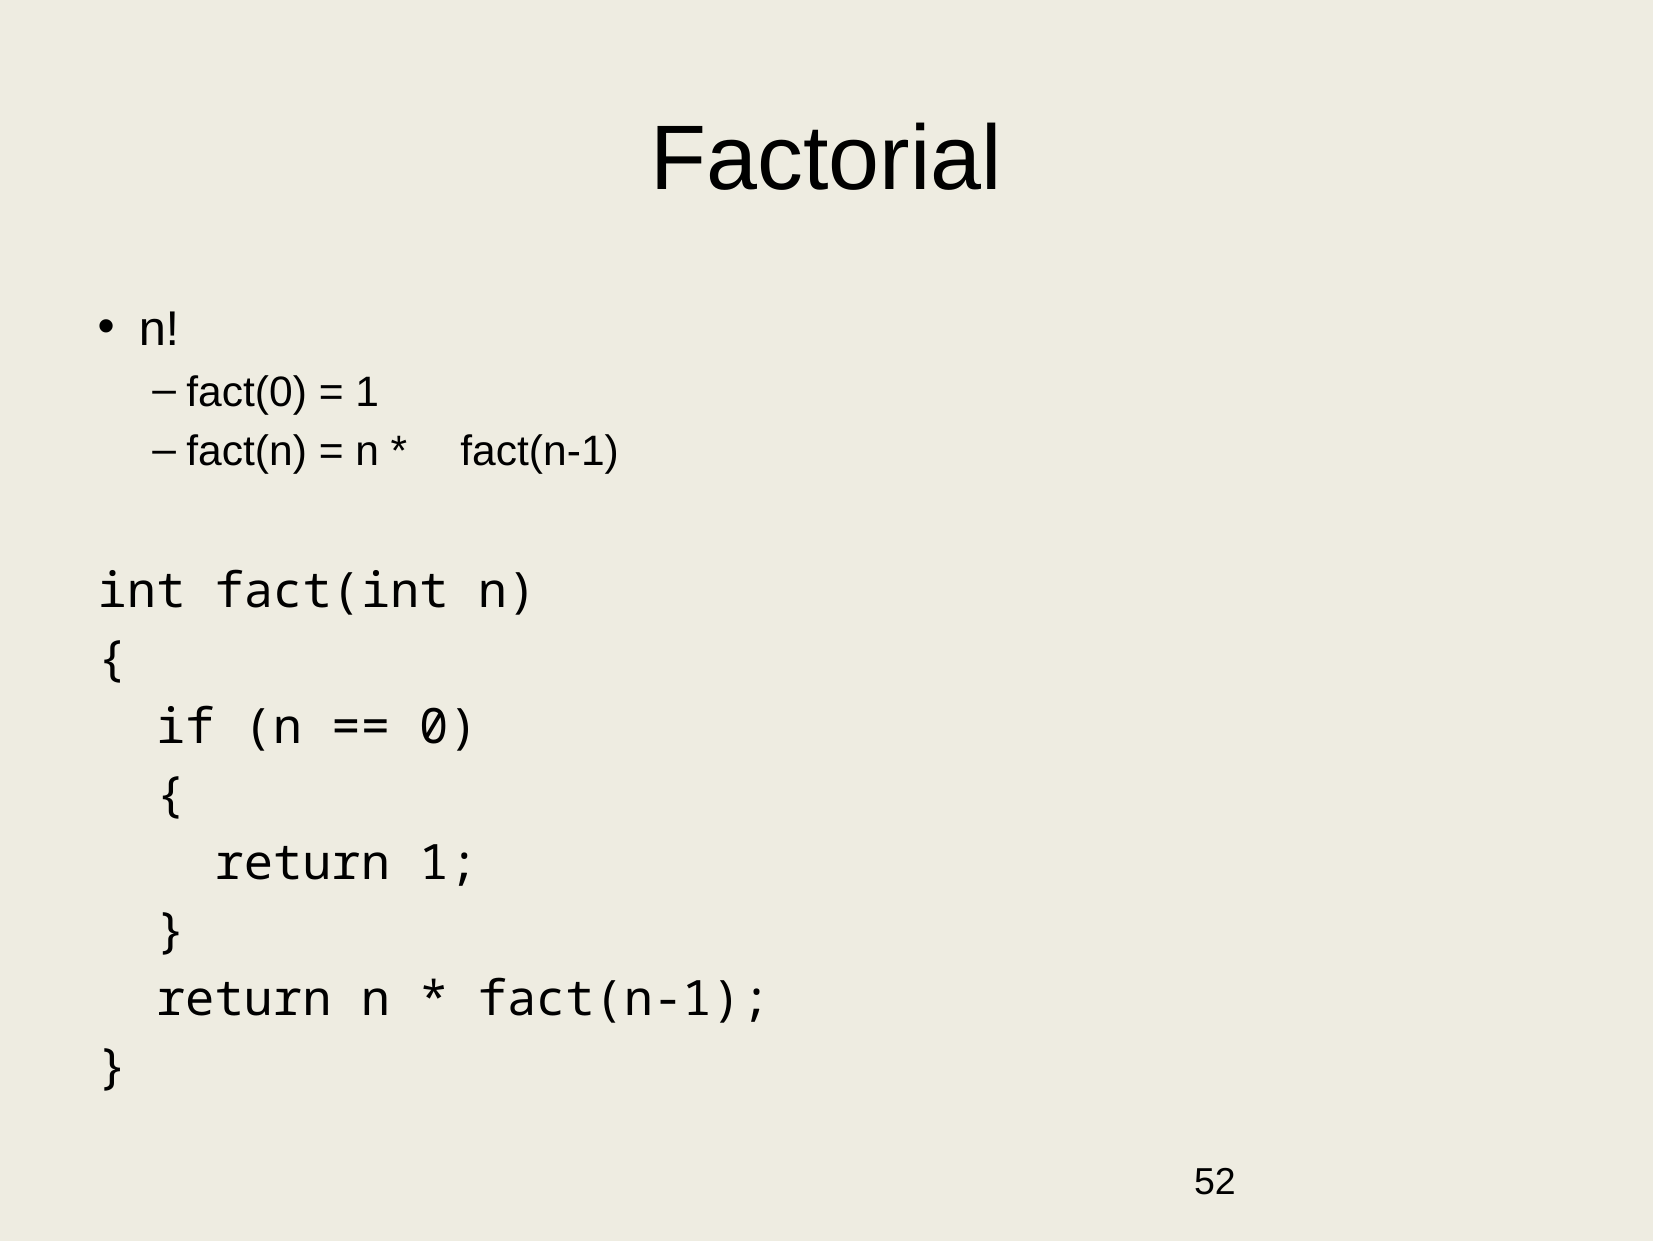

# Factorial
n!
fact(0) = 1
fact(n) = n * 	fact(n-1)
int fact(int n)
{
 if (n == 0)
 {
 return 1;
 }
 return n * fact(n-1);
}